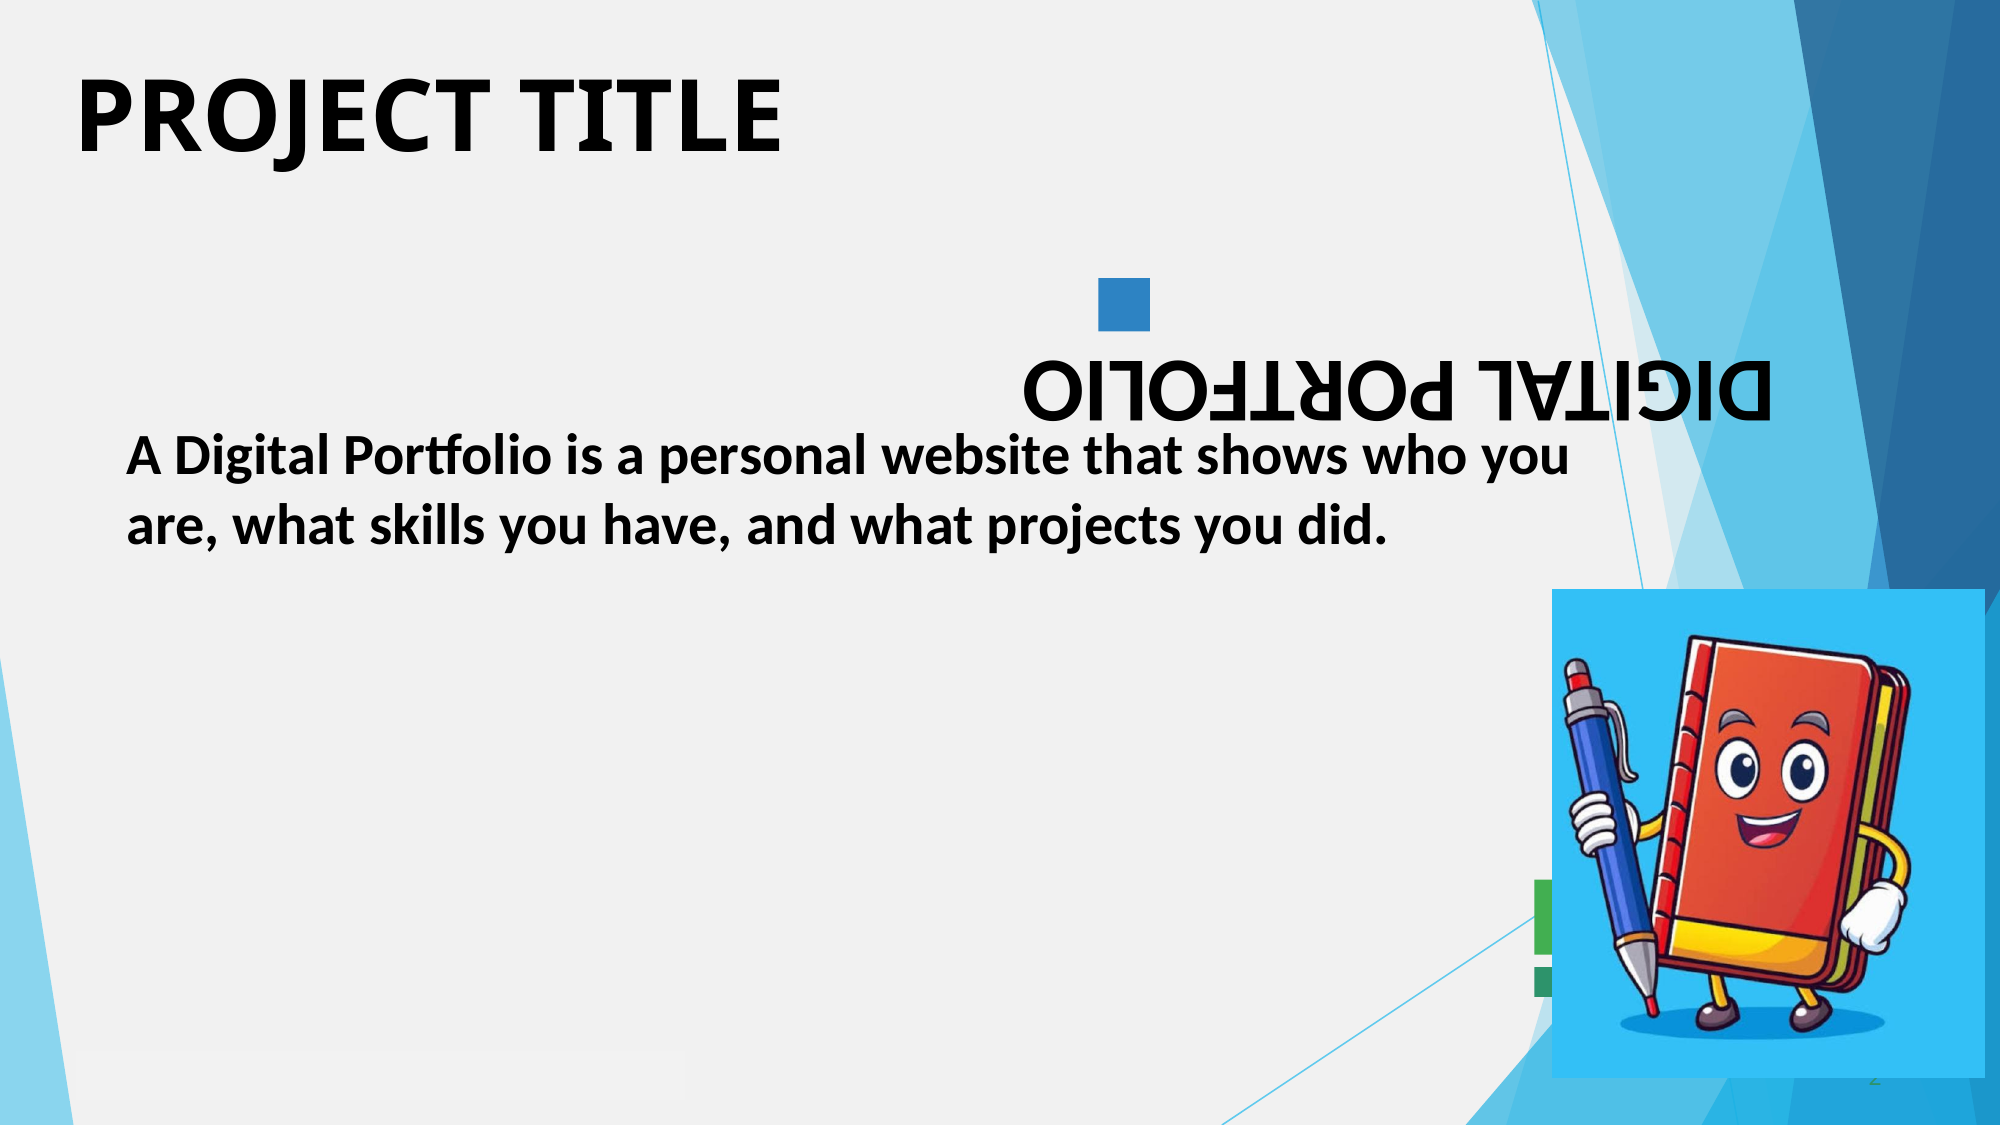

# PROJECT TITLE
DIGITAL PORTFOLIO
A Digital Portfolio is a personal website that shows who you are, what skills you have, and what projects you did.